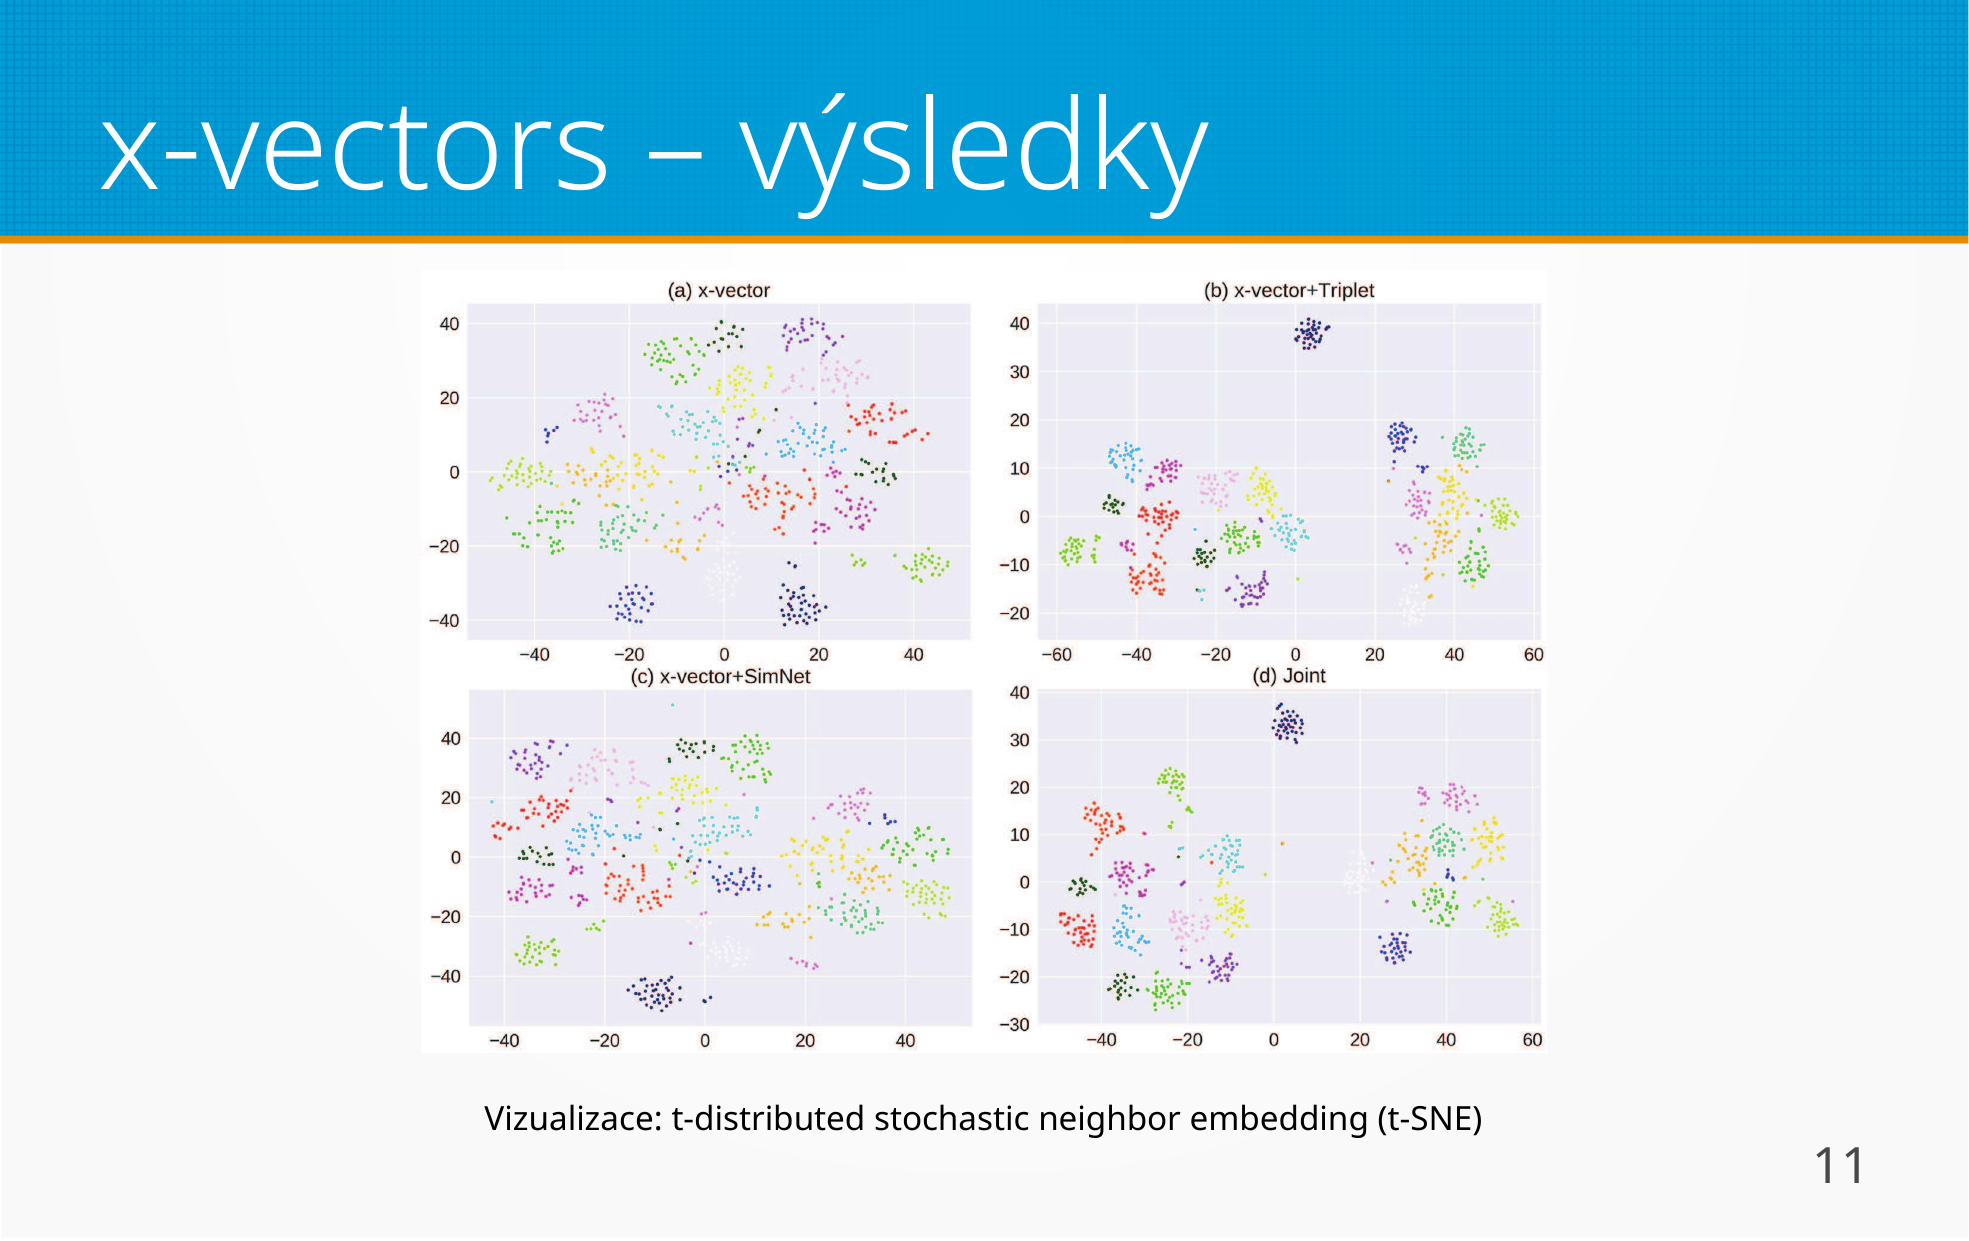

# x-vectors – výsledky
Vizualizace: t-distributed stochastic neighbor embedding (t-SNE)
11